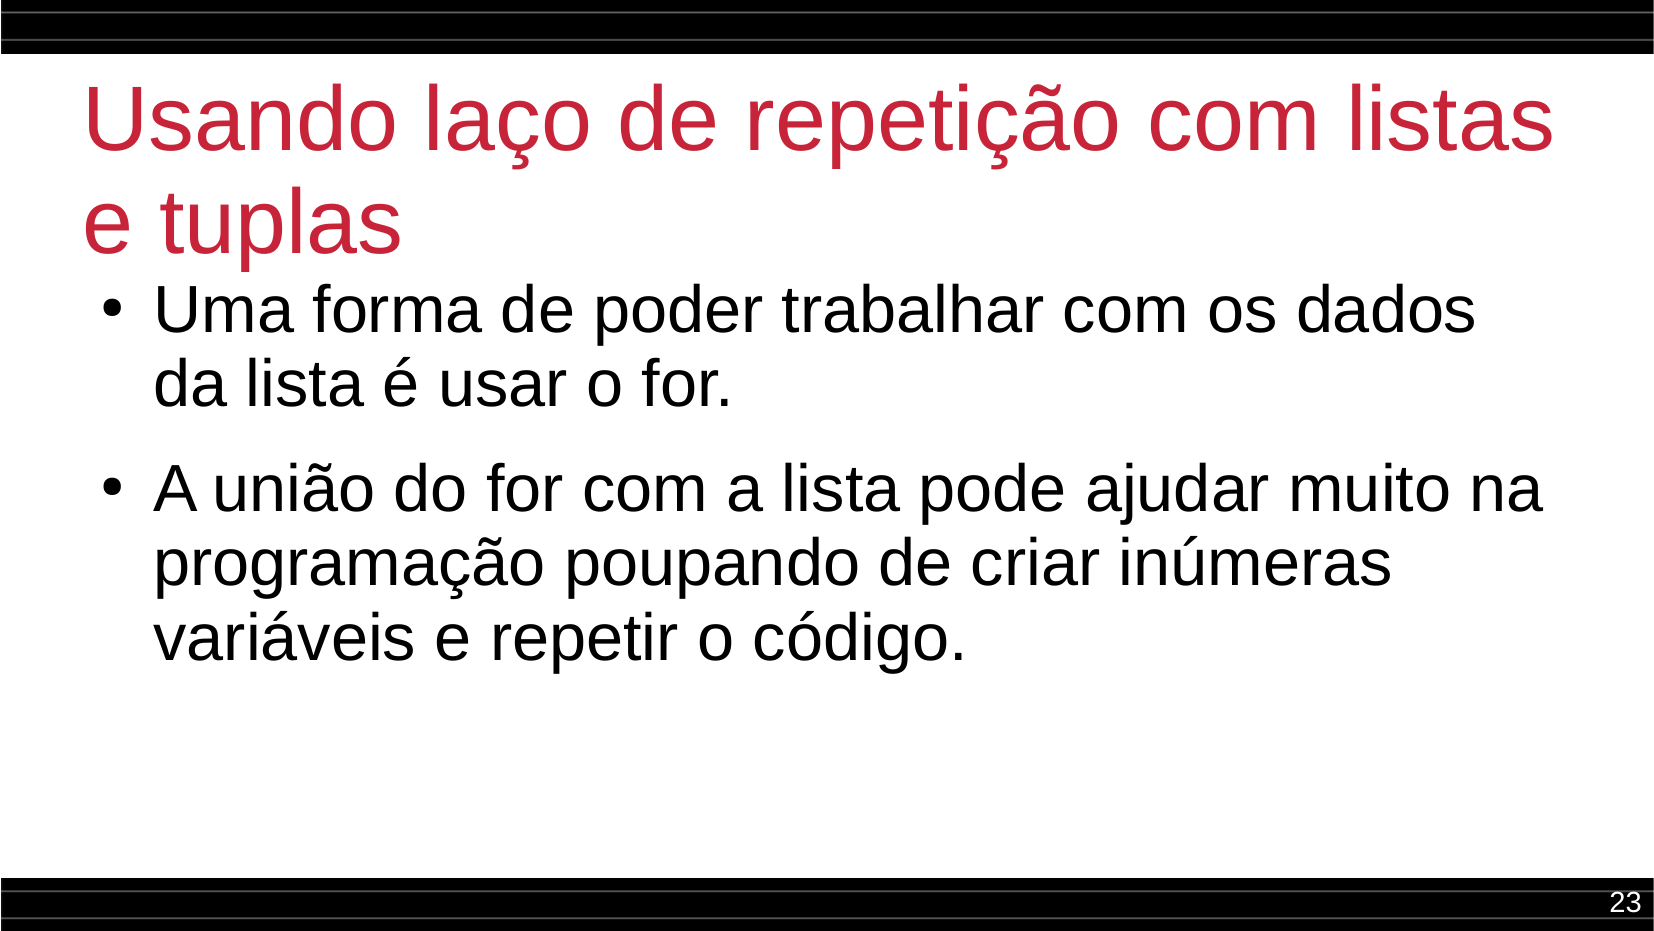

# Usando laço de repetição com listas e tuplas
Uma forma de poder trabalhar com os dados da lista é usar o for.
A união do for com a lista pode ajudar muito na programação poupando de criar inúmeras variáveis e repetir o código.